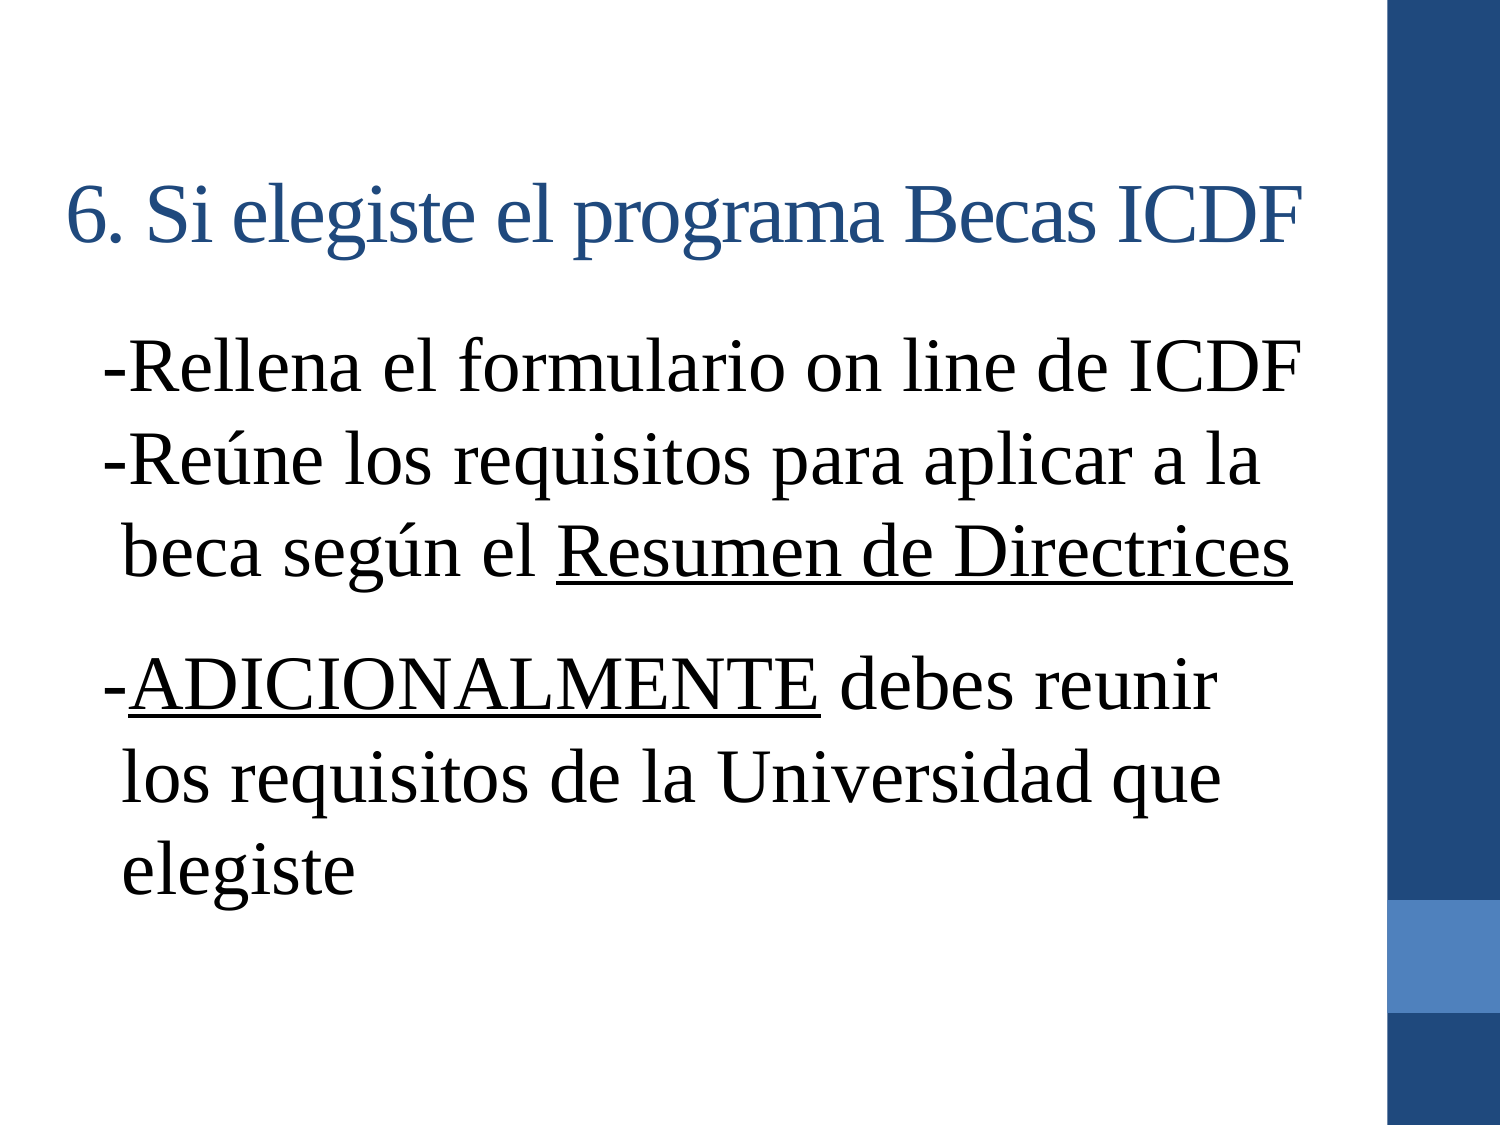

# 6. Si elegiste el programa Becas ICDF
-Rellena el formulario on line de ICDF
-Reúne los requisitos para aplicar a la
 beca según el Resumen de Directrices
-ADICIONALMENTE debes reunir
 los requisitos de la Universidad que
 elegiste